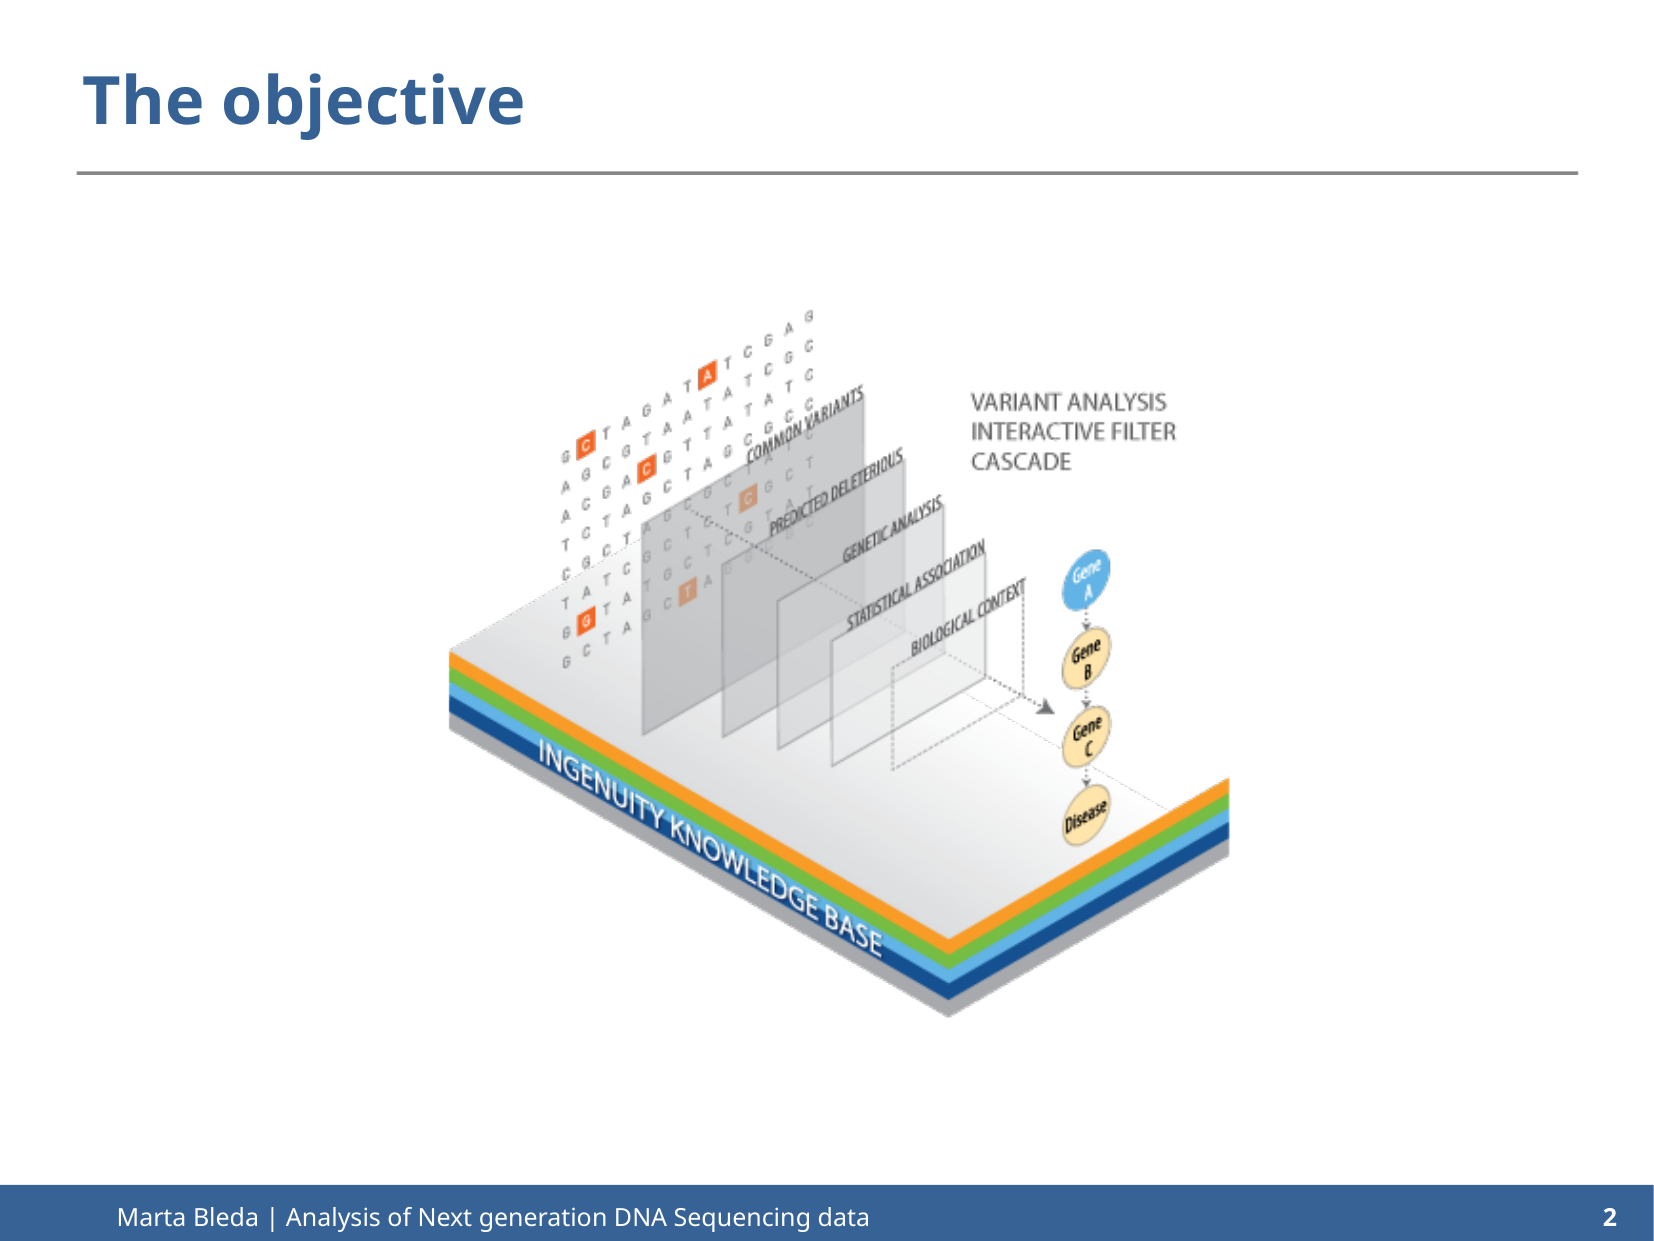

# The objective
Marta Bleda | Analysis of Next generation DNA Sequencing data
2